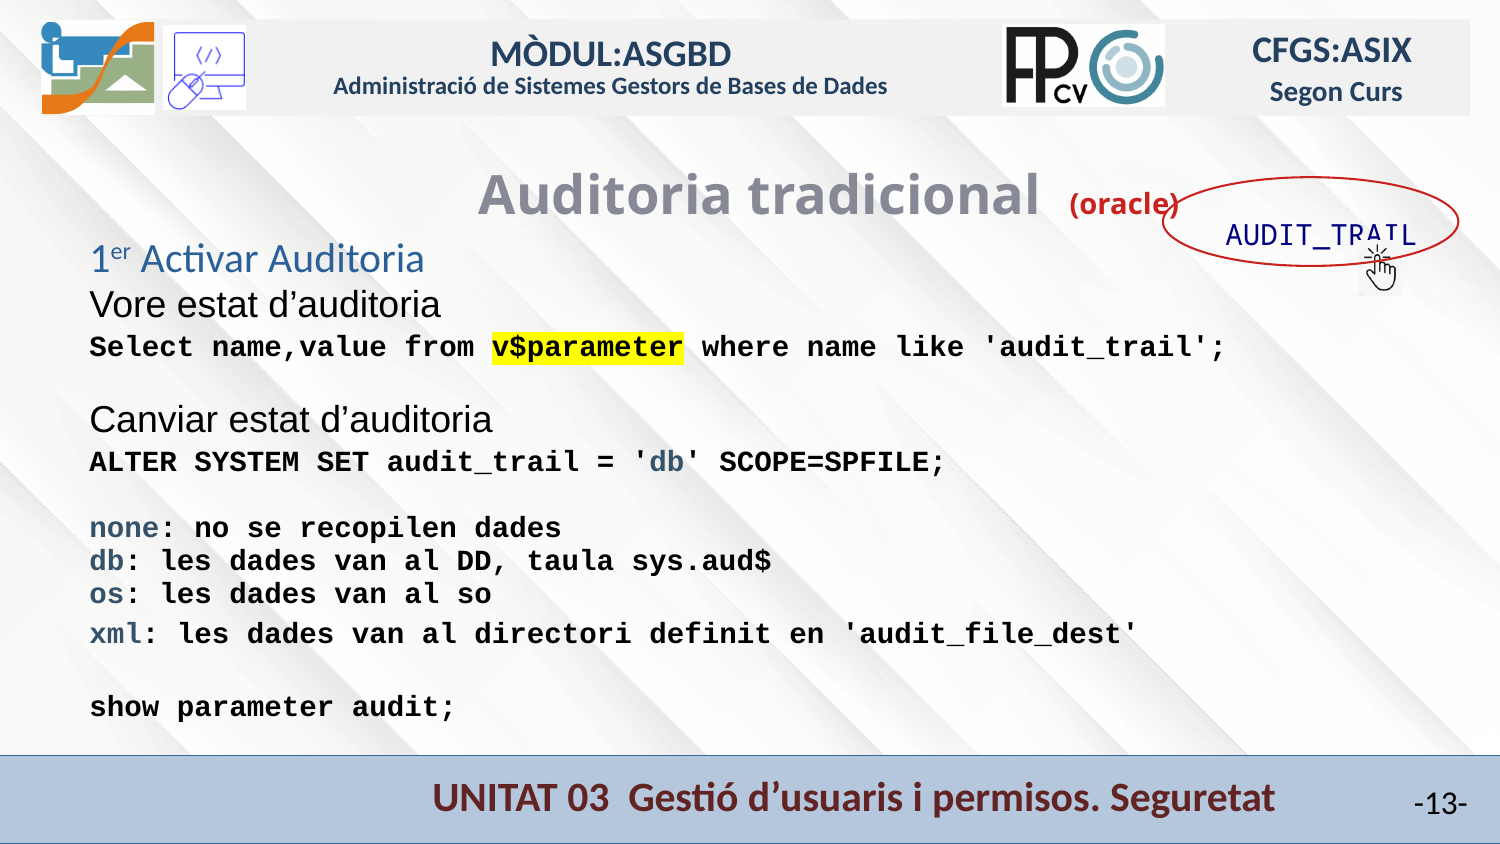

# Auditoria tradicional (oracle)
AUDIT_TRAIL
1er Activar Auditoria
Vore estat d’auditoria
Select name,value from v$parameter where name like 'audit_trail';
Canviar estat d’auditoria
ALTER SYSTEM SET audit_trail = 'db' SCOPE=SPFILE;
none: no se recopilen dades
db: les dades van al DD, taula sys.aud$
os: les dades van al so
xml: les dades van al directori definit en 'audit_file_dest'
show parameter audit;